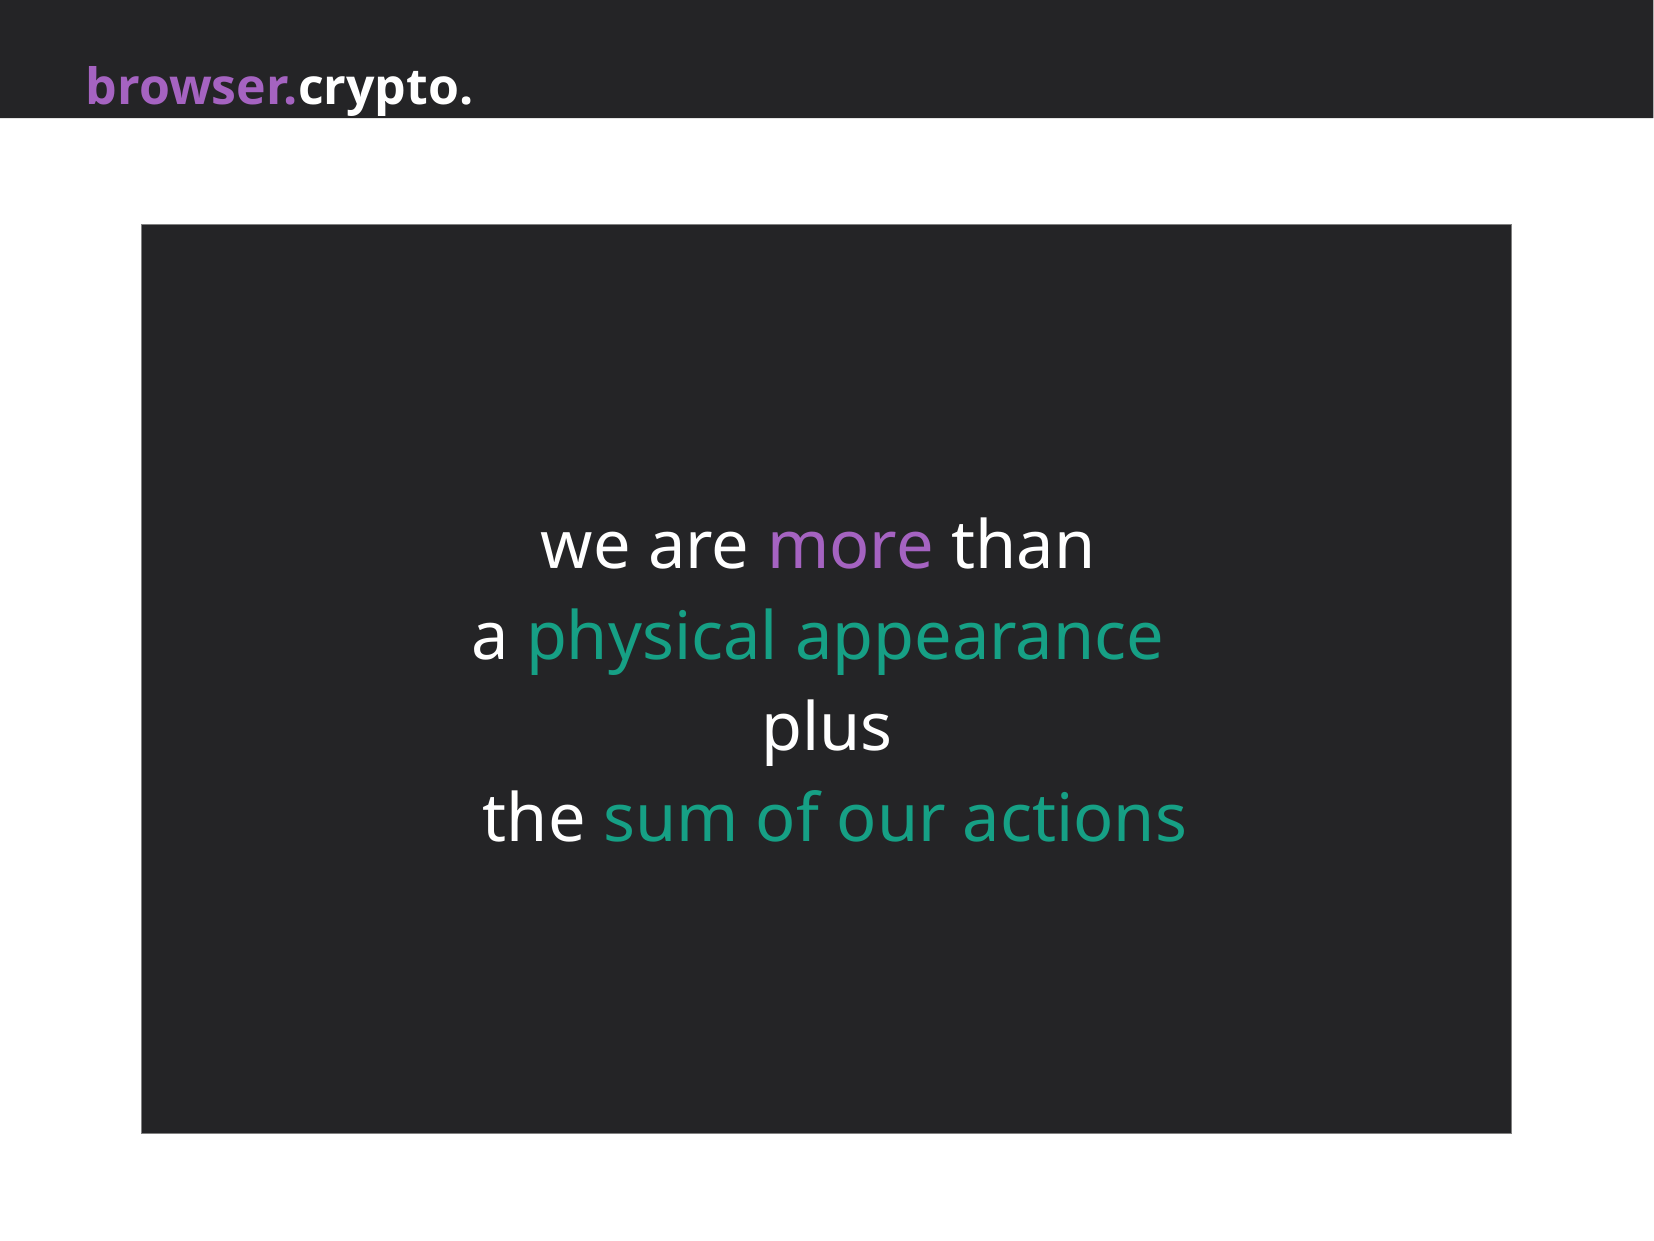

browser.crypto.
we are more than
a physical appearance
plus
 the sum of our actions
encrypt shit